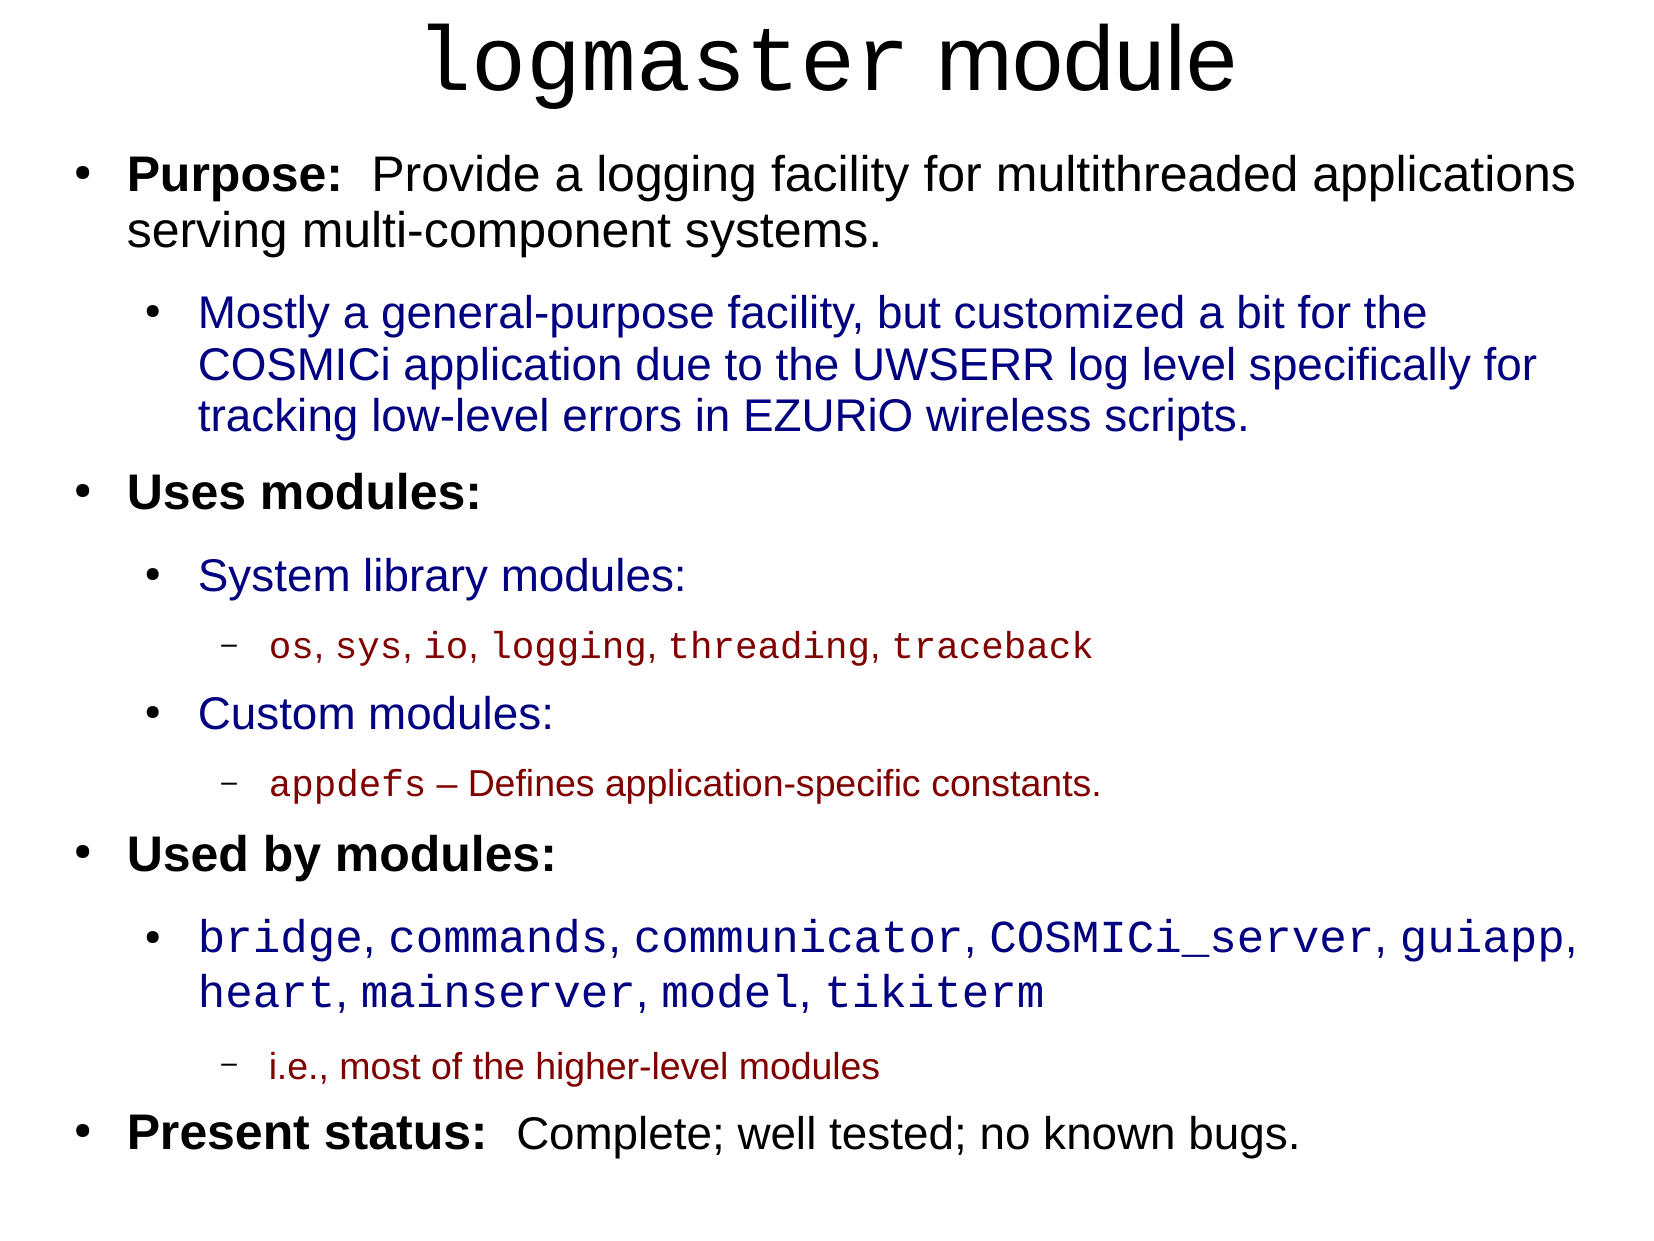

# logmaster module
Purpose: Provide a logging facility for multithreaded applications serving multi-component systems.
Mostly a general-purpose facility, but customized a bit for the COSMICi application due to the UWSERR log level specifically for tracking low-level errors in EZURiO wireless scripts.
Uses modules:
System library modules:
os, sys, io, logging, threading, traceback
Custom modules:
appdefs – Defines application-specific constants.
Used by modules:
bridge, commands, communicator, COSMICi_server, guiapp, heart, mainserver, model, tikiterm
i.e., most of the higher-level modules
Present status: Complete; well tested; no known bugs.